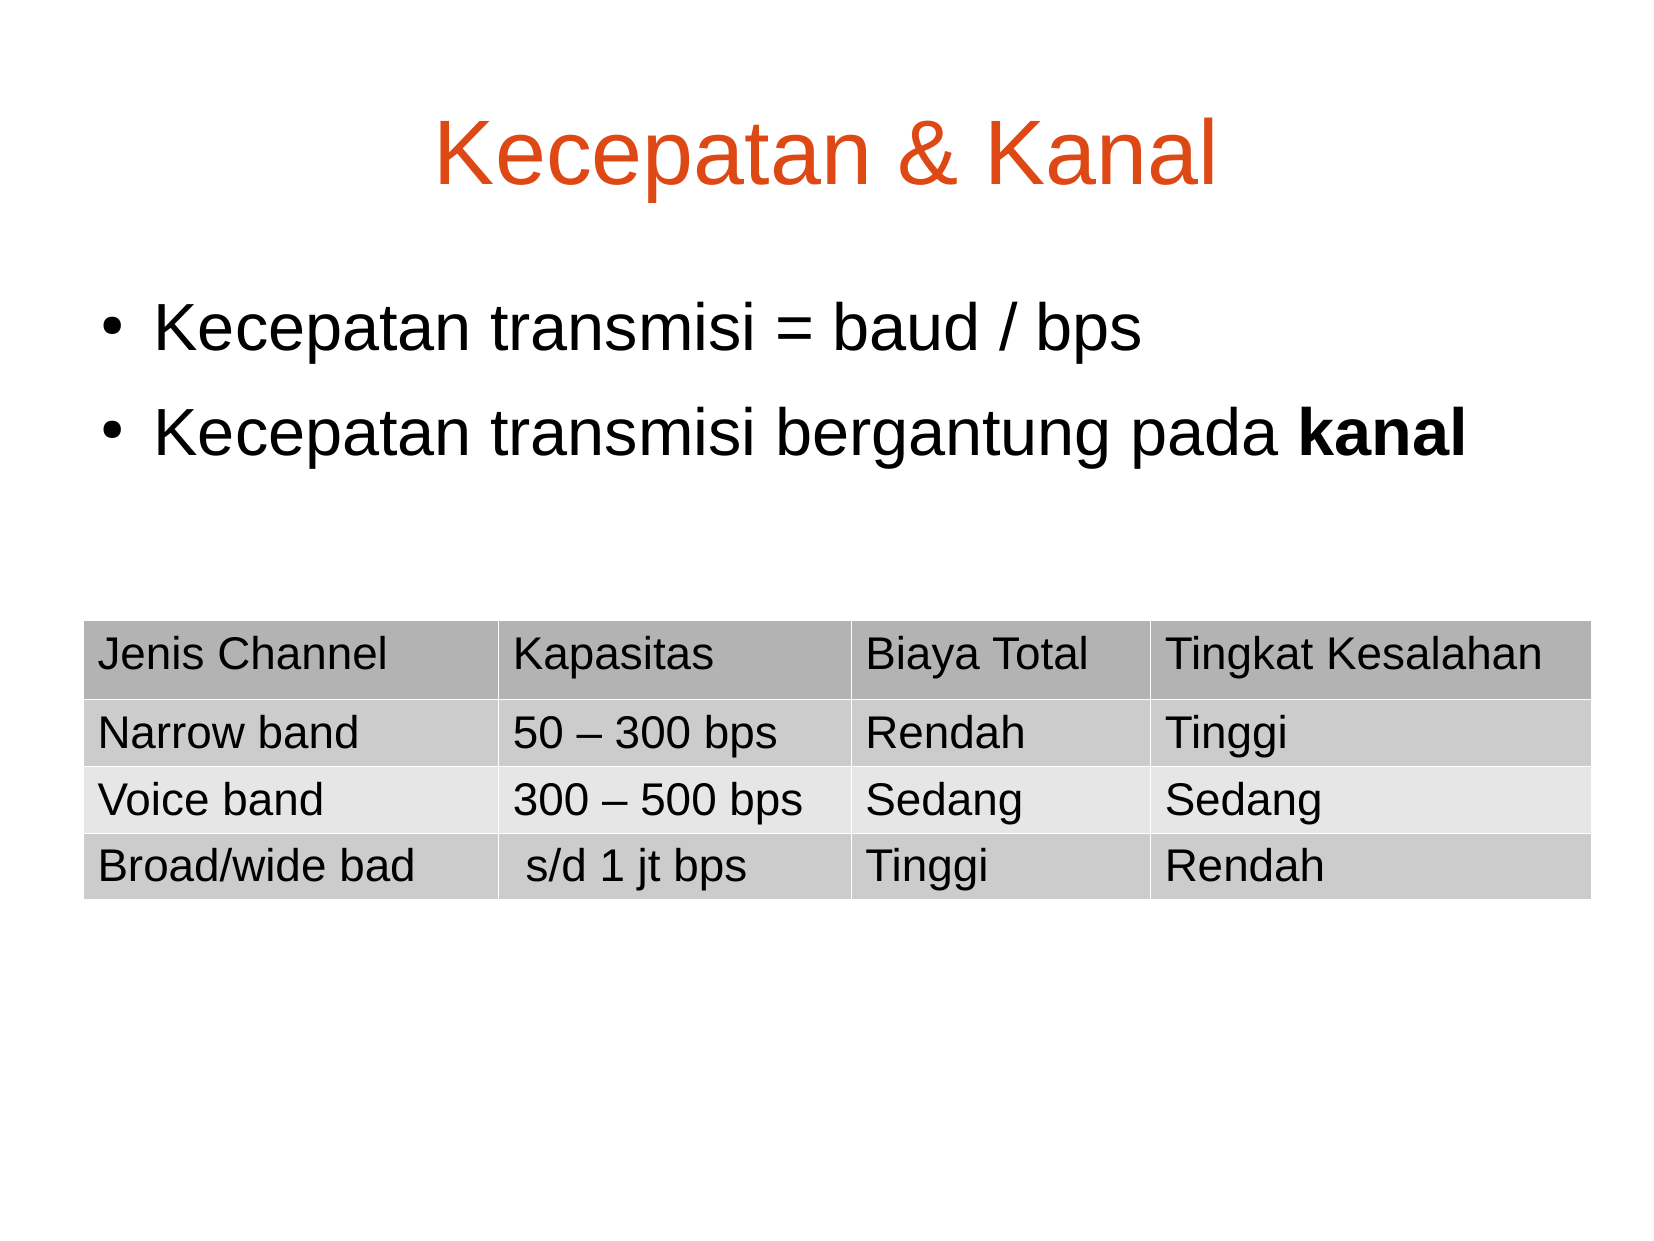

# Kecepatan & Kanal
Kecepatan transmisi = baud / bps
Kecepatan transmisi bergantung pada kanal
| Jenis Channel | Kapasitas | Biaya Total | Tingkat Kesalahan |
| --- | --- | --- | --- |
| Narrow band | 50 – 300 bps | Rendah | Tinggi |
| Voice band | 300 – 500 bps | Sedang | Sedang |
| Broad/wide bad | s/d 1 jt bps | Tinggi | Rendah |